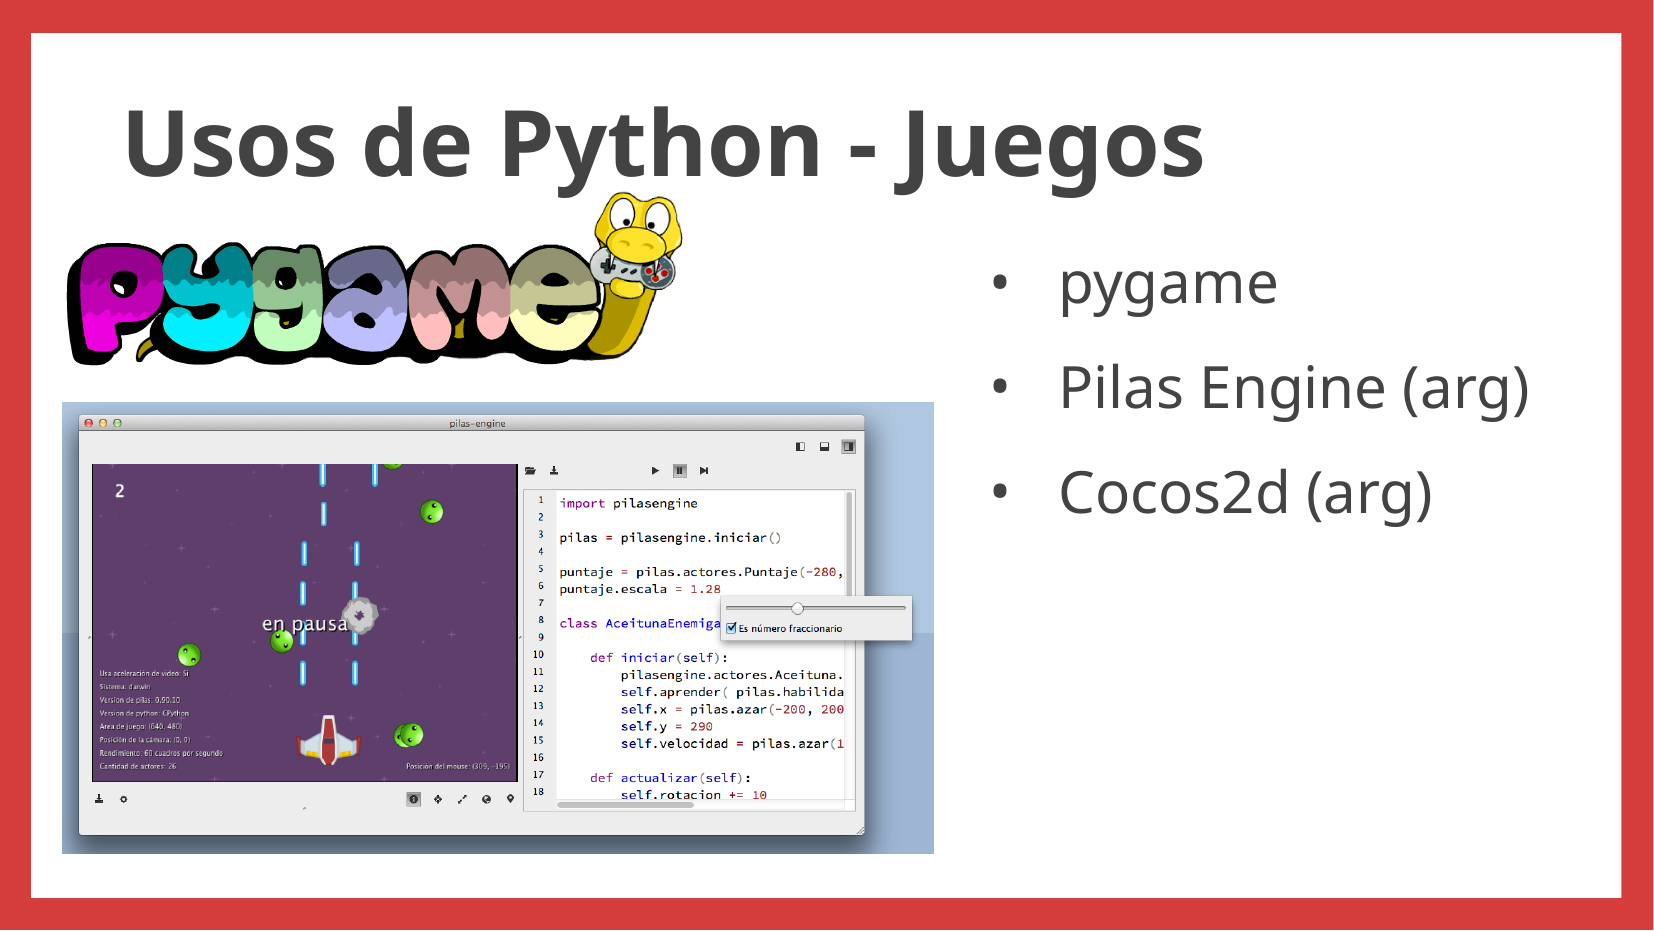

# Usos de Python - Juegos
pygame
Pilas Engine (arg)
Cocos2d (arg)